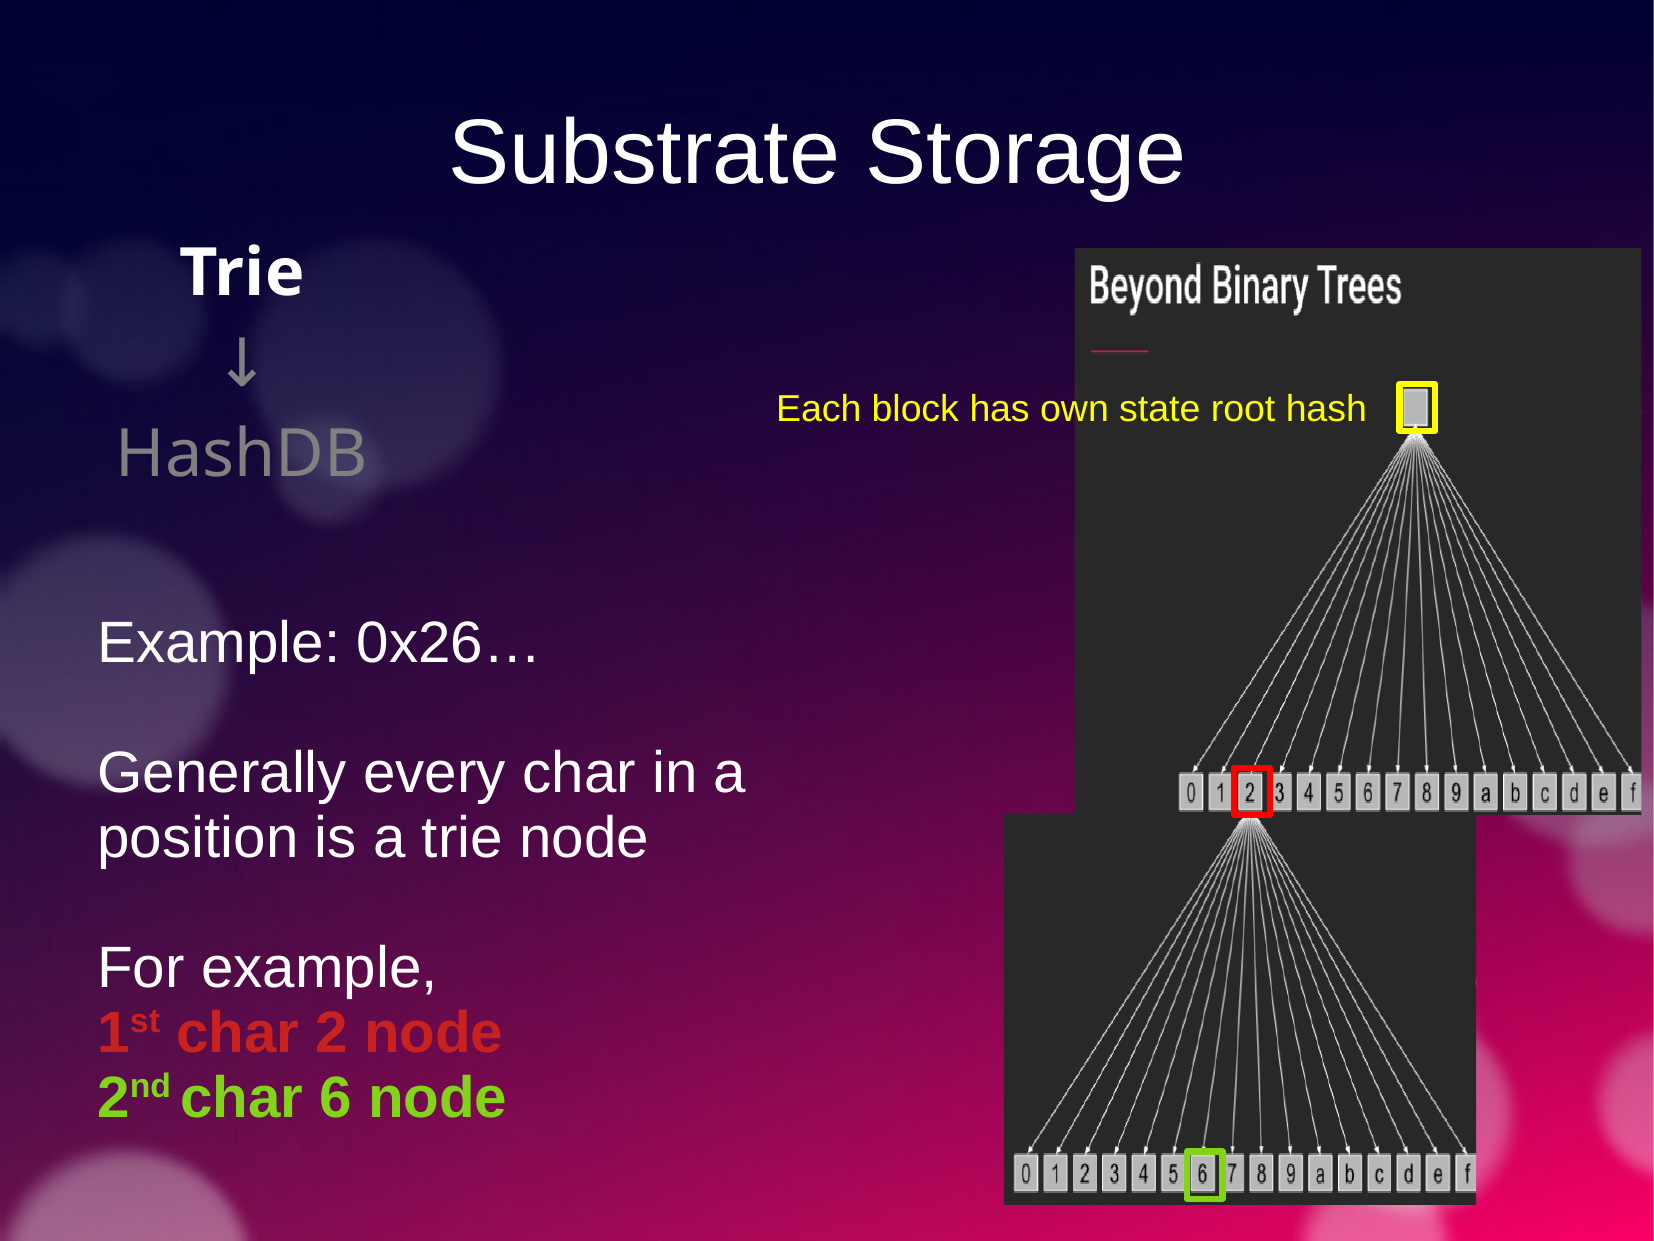

# Substrate Storage
Trie
↓
HashDB
Each block has own state root hash
Example: 0x26…
Generally every char in a position is a trie node
For example,
1st char 2 node
2nd char 6 node